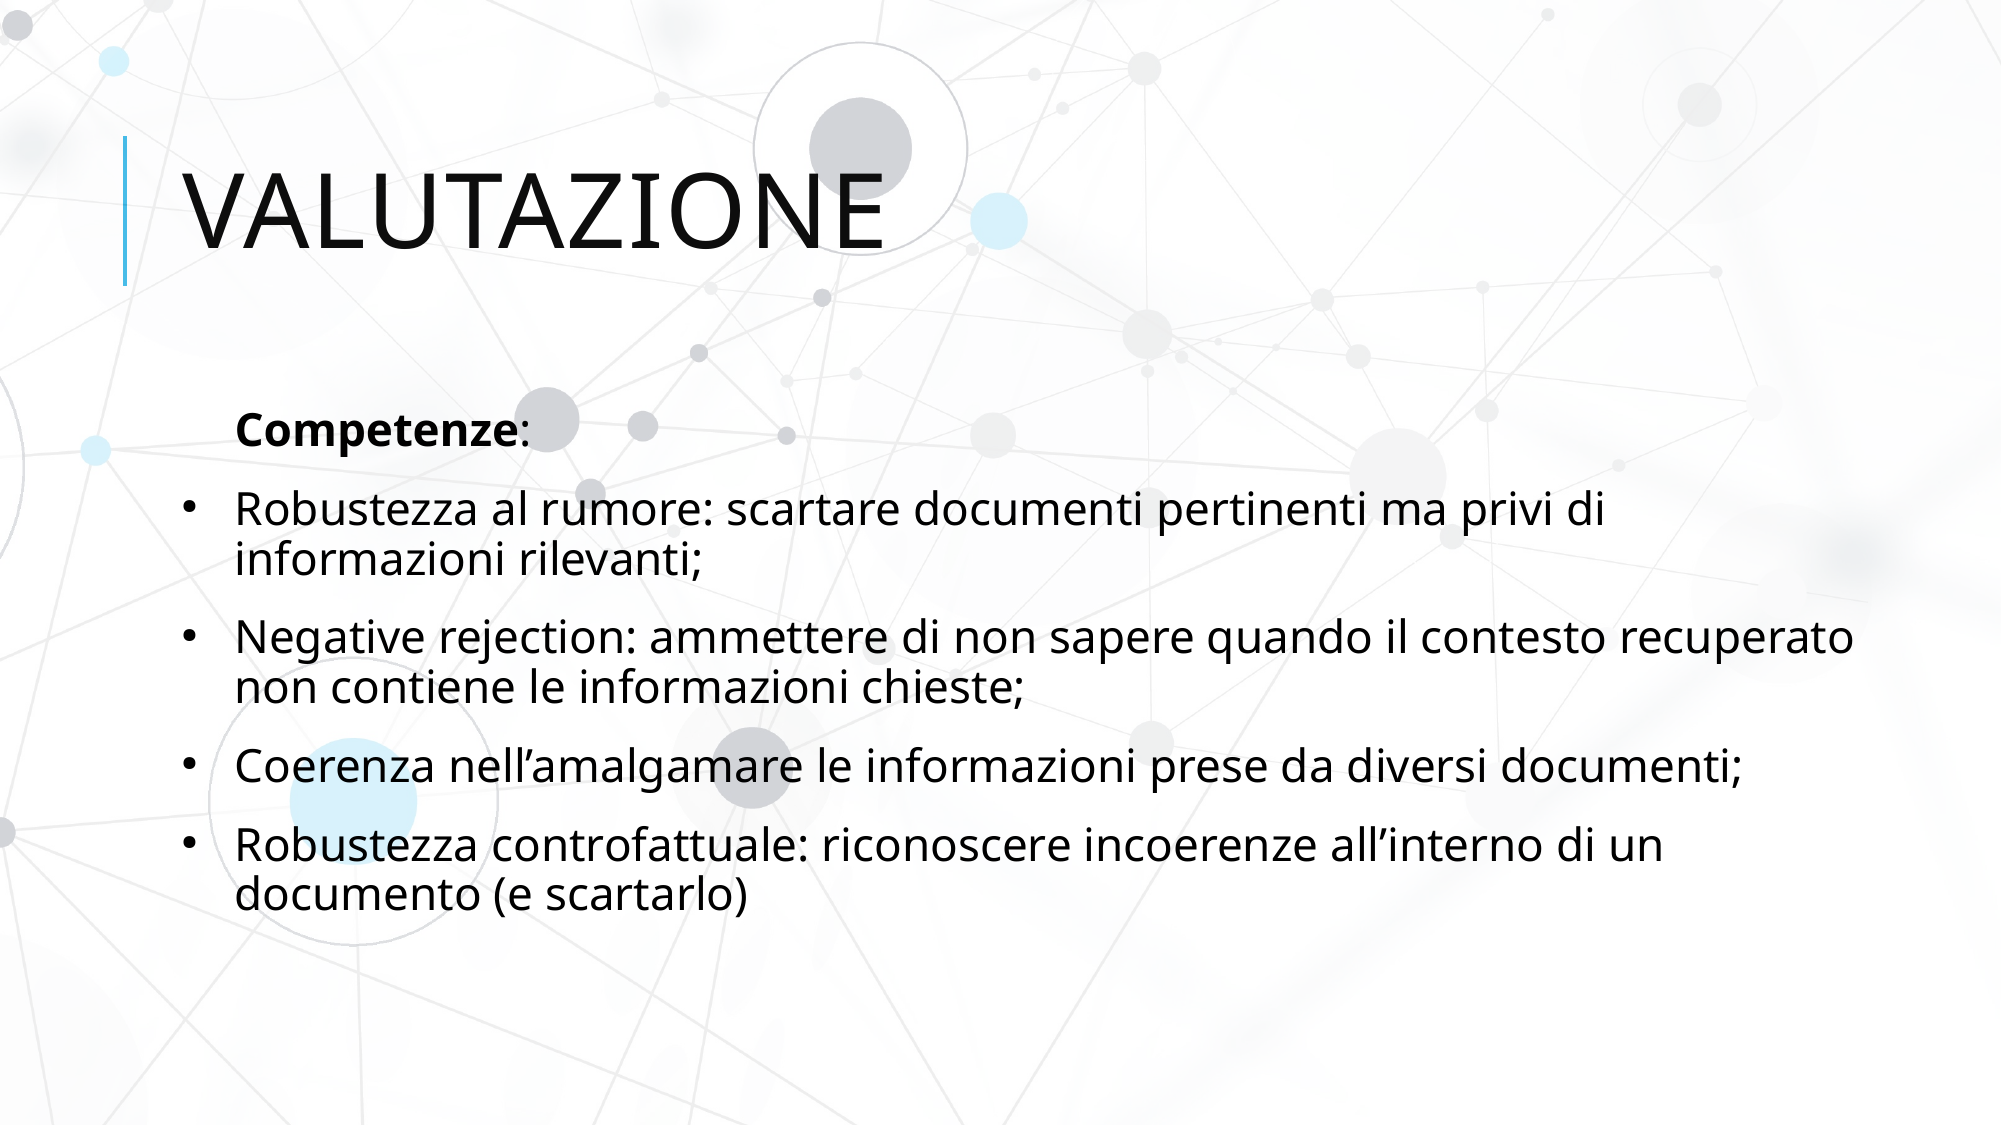

# Valutazione
Competenze:
Robustezza al rumore: scartare documenti pertinenti ma privi di informazioni rilevanti;
Negative rejection: ammettere di non sapere quando il contesto recuperato non contiene le informazioni chieste;
Coerenza nell’amalgamare le informazioni prese da diversi documenti;
Robustezza controfattuale: riconoscere incoerenze all’interno di un documento (e scartarlo)